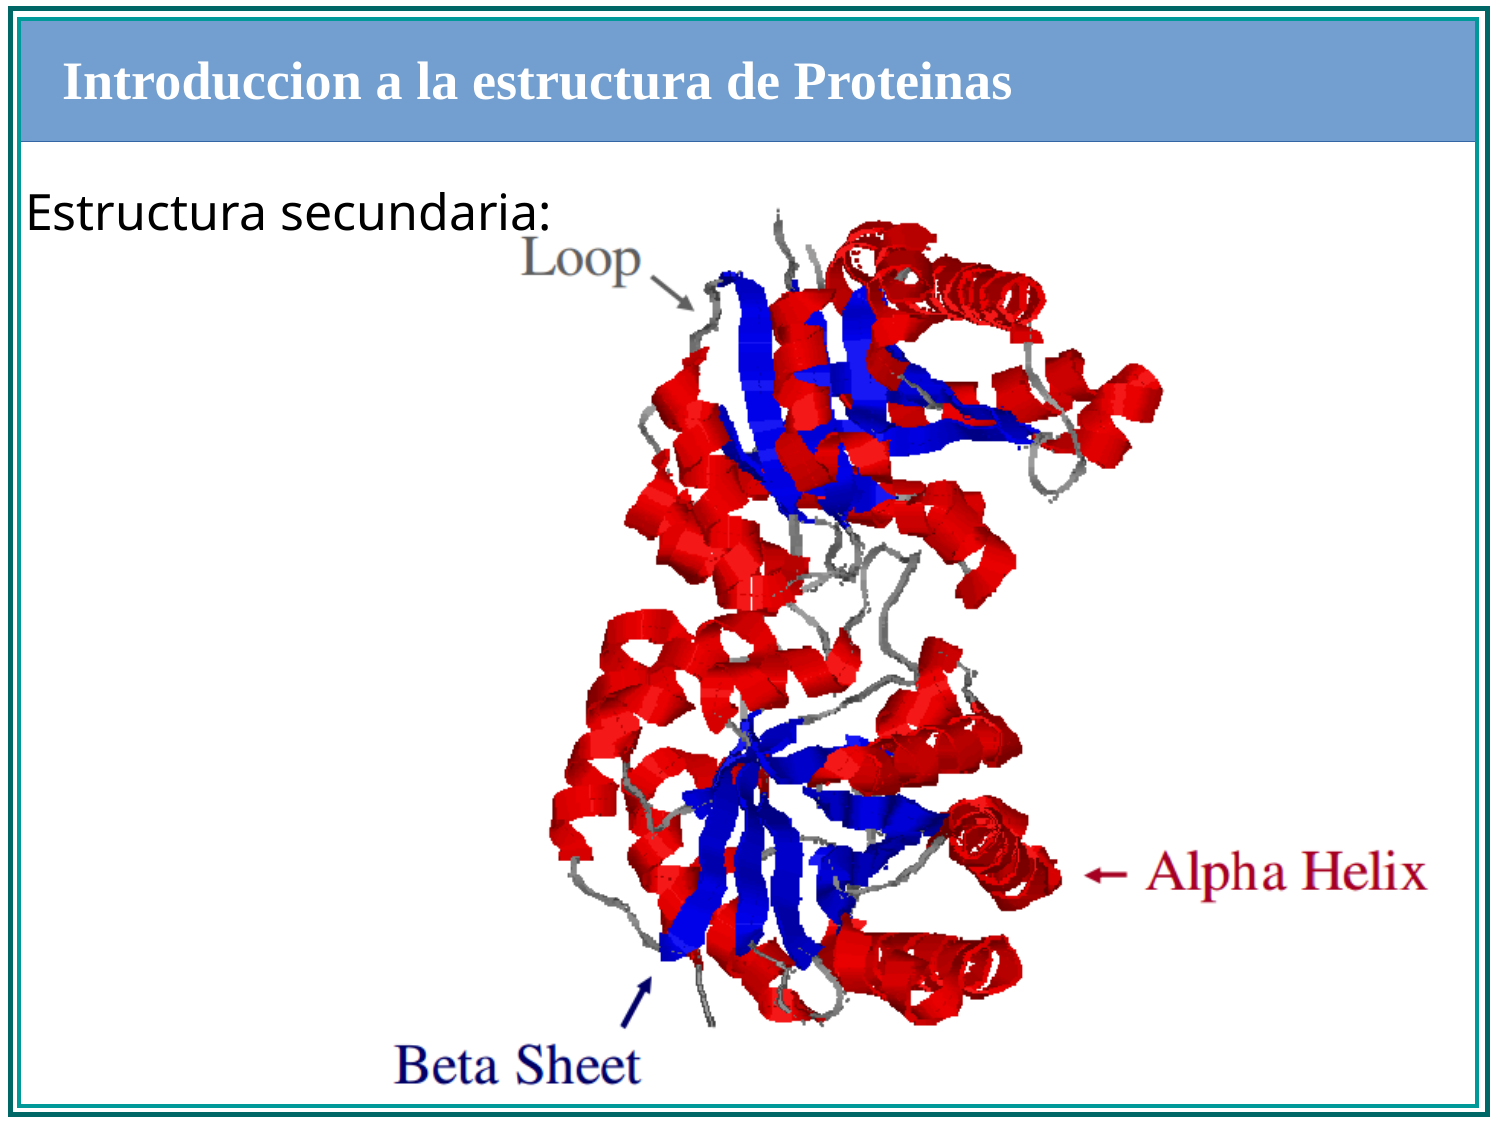

Introduccion a la estructura de Proteinas
Estructura secundaria: